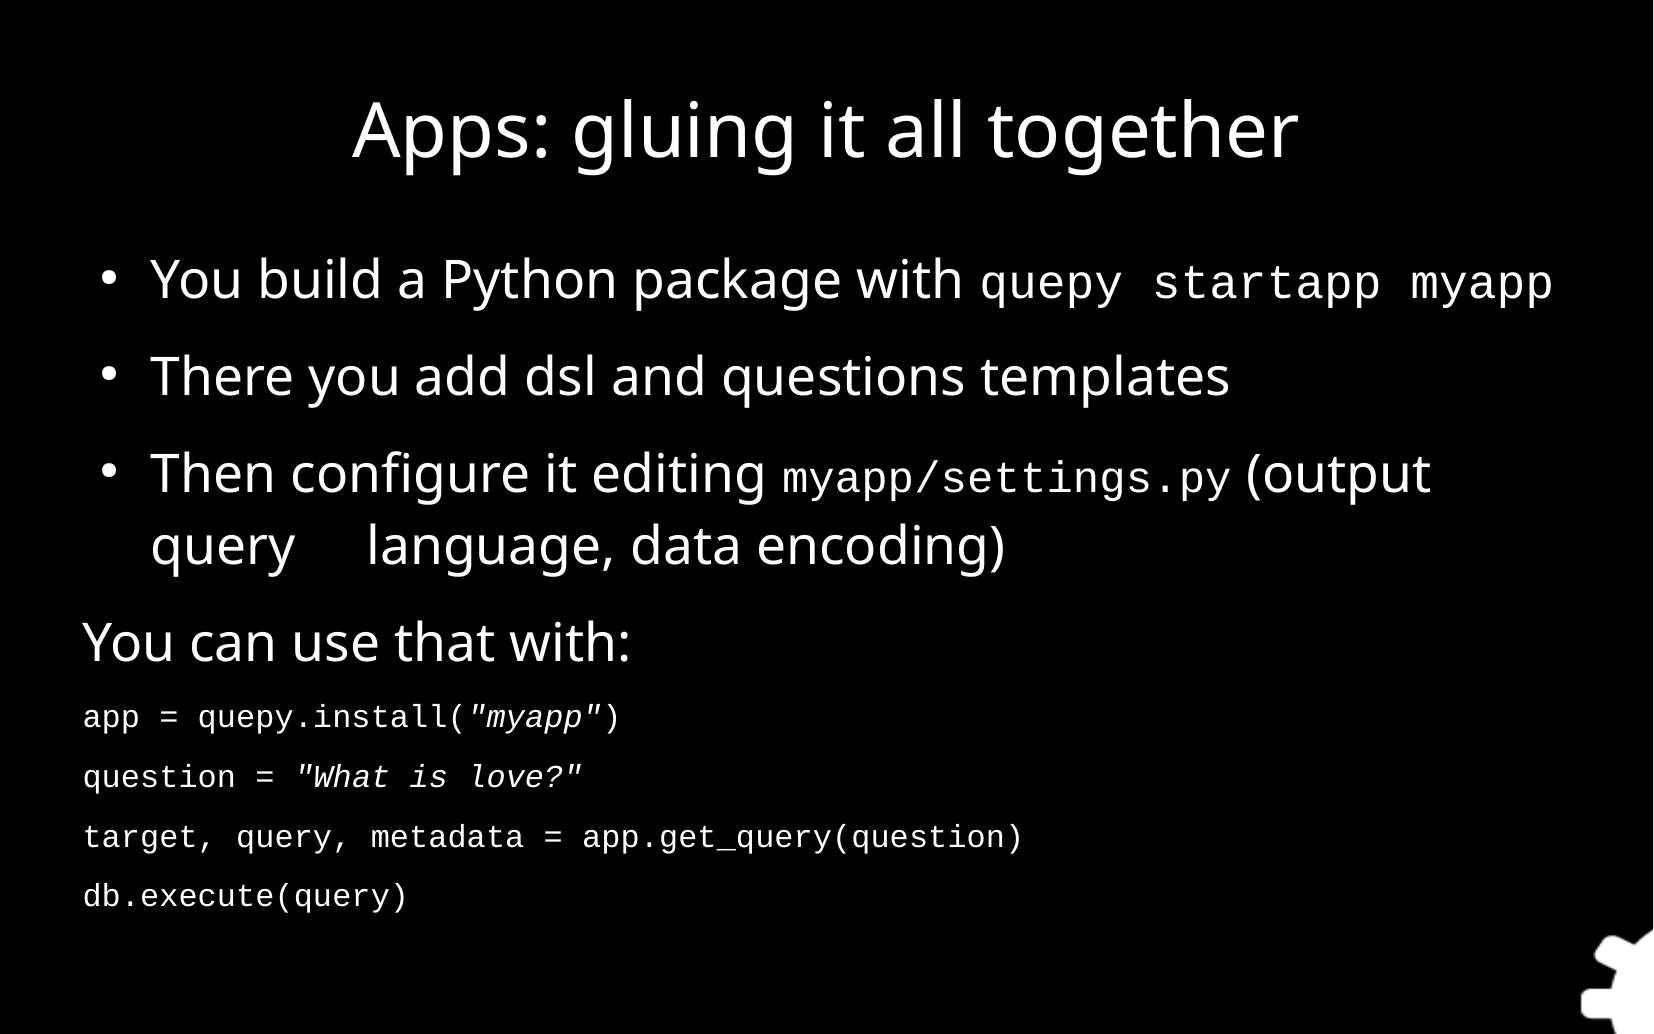

# Apps: gluing it all together
You build a Python package with quepy startapp myapp
There you add dsl and questions templates
Then configure it editing myapp/settings.py (output query 	language, data encoding)
You can use that with:
app = quepy.install("myapp")
question = "What is love?"
target, query, metadata = app.get_query(question)
db.execute(query)